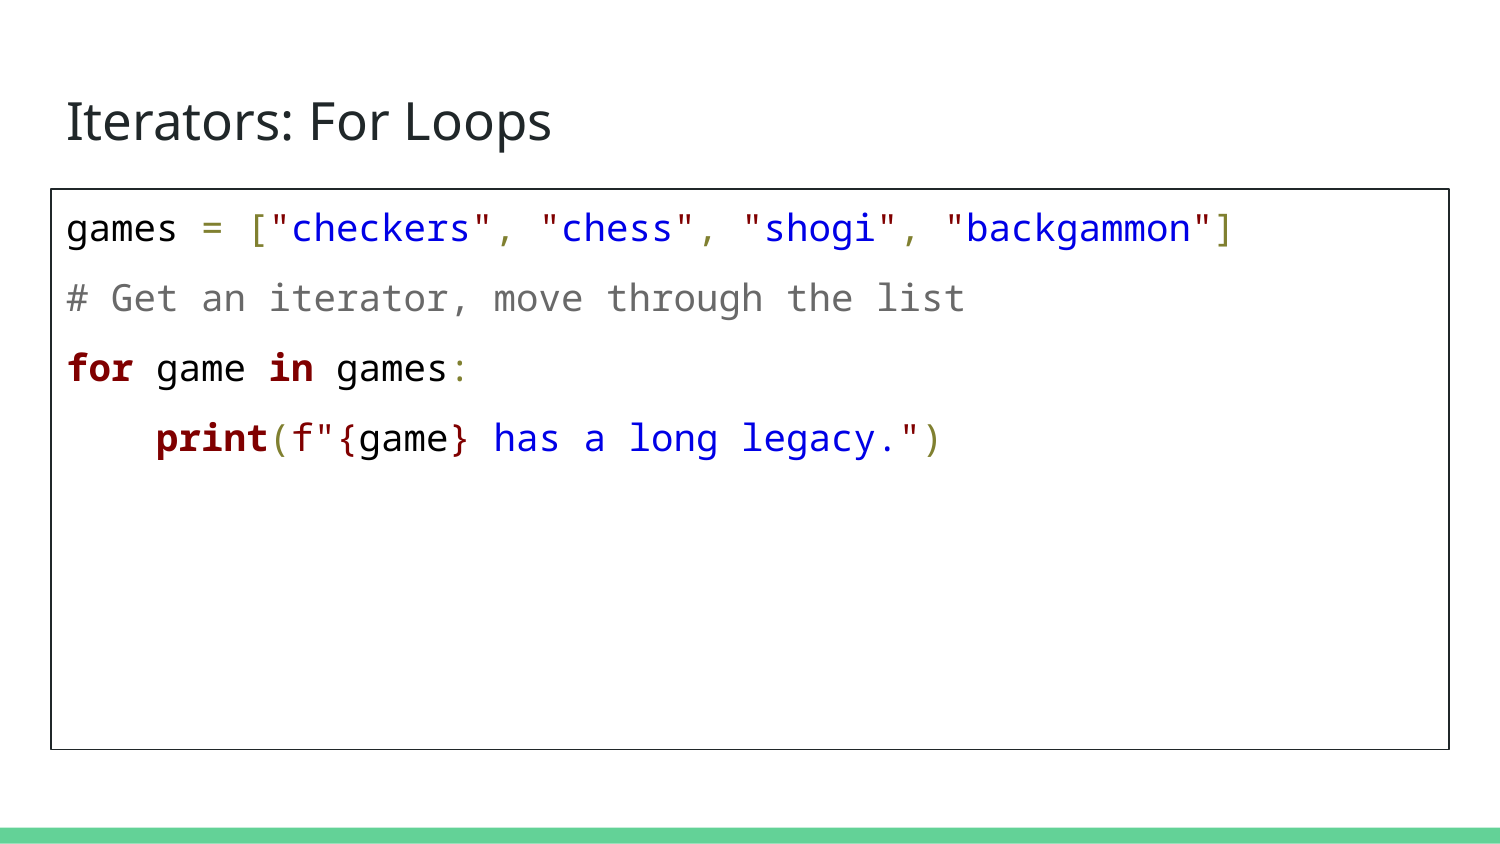

# Iterators: For Loops
games = ["checkers", "chess", "shogi", "backgammon"]
# Get an iterator, move through the list
for game in games:
 print(f"{game} has a long legacy.")